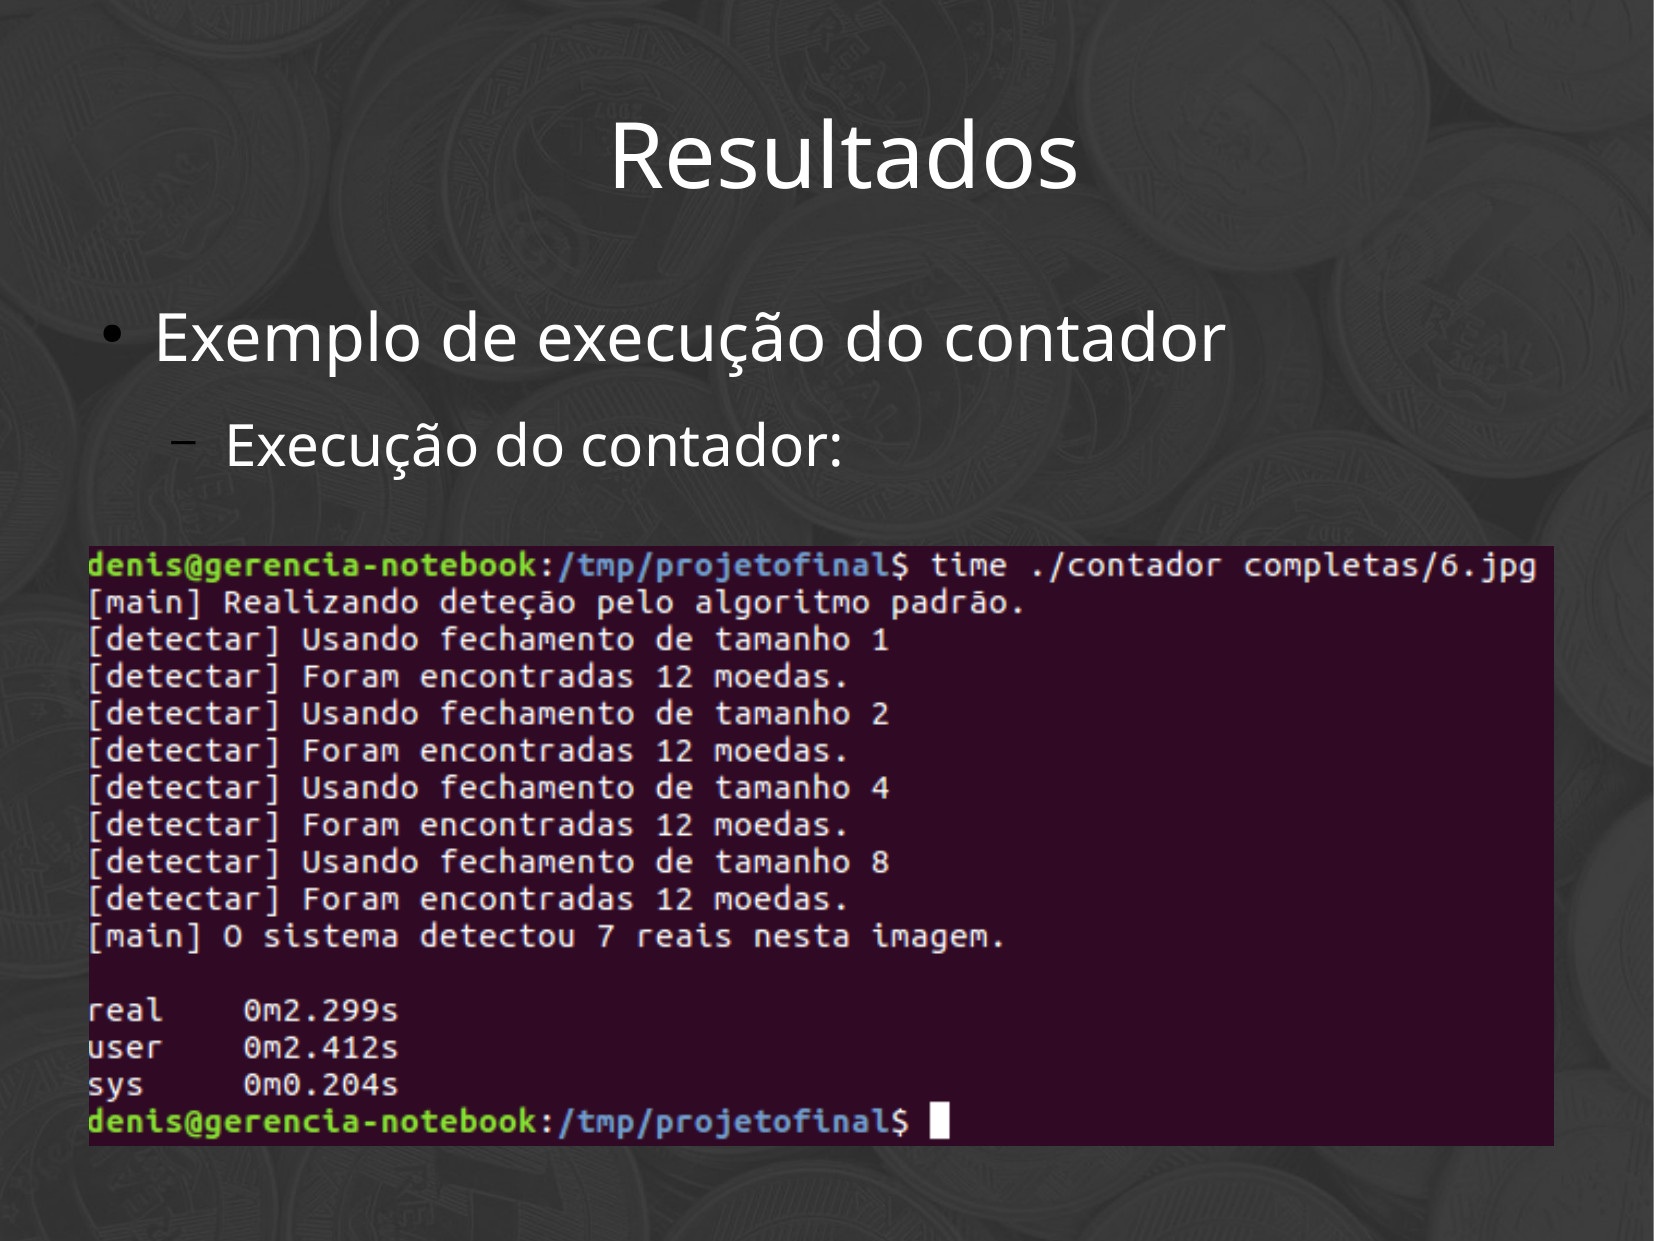

# Resultados
Exemplo de execução do contador
Execução do contador: